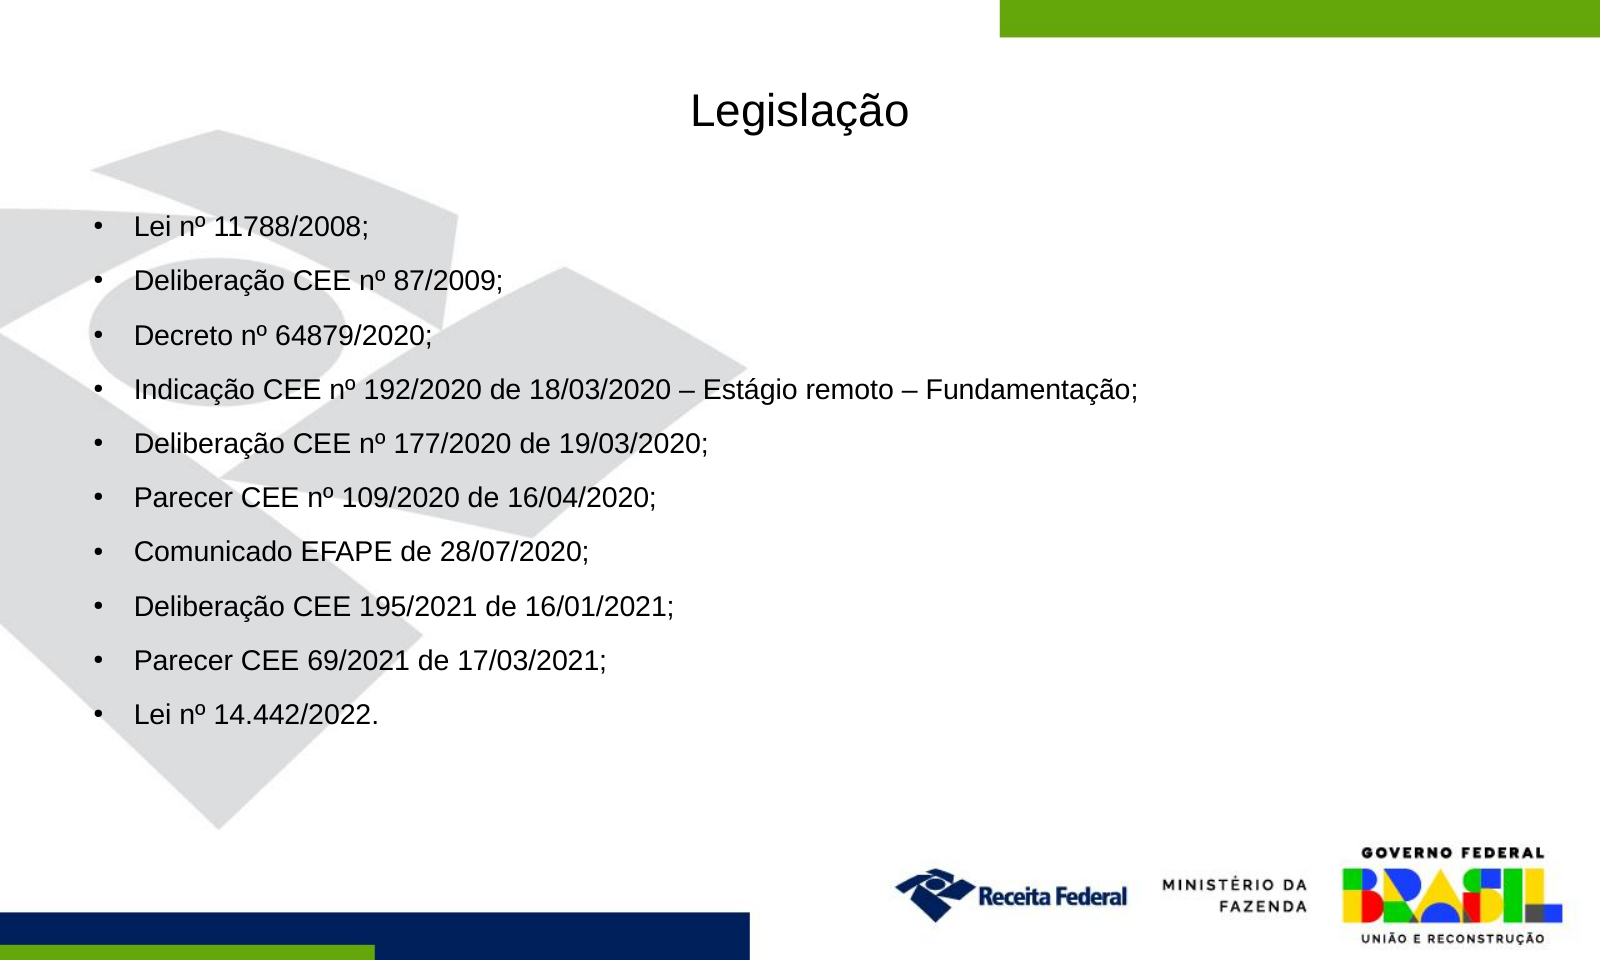

# Legislação
Lei nº 11788/2008;
Deliberação CEE nº 87/2009;
Decreto nº 64879/2020;
Indicação CEE nº 192/2020 de 18/03/2020 – Estágio remoto – Fundamentação;
Deliberação CEE nº 177/2020 de 19/03/2020;
Parecer CEE nº 109/2020 de 16/04/2020;
Comunicado EFAPE de 28/07/2020;
Deliberação CEE 195/2021 de 16/01/2021;
Parecer CEE 69/2021 de 17/03/2021;
Lei nº 14.442/2022.